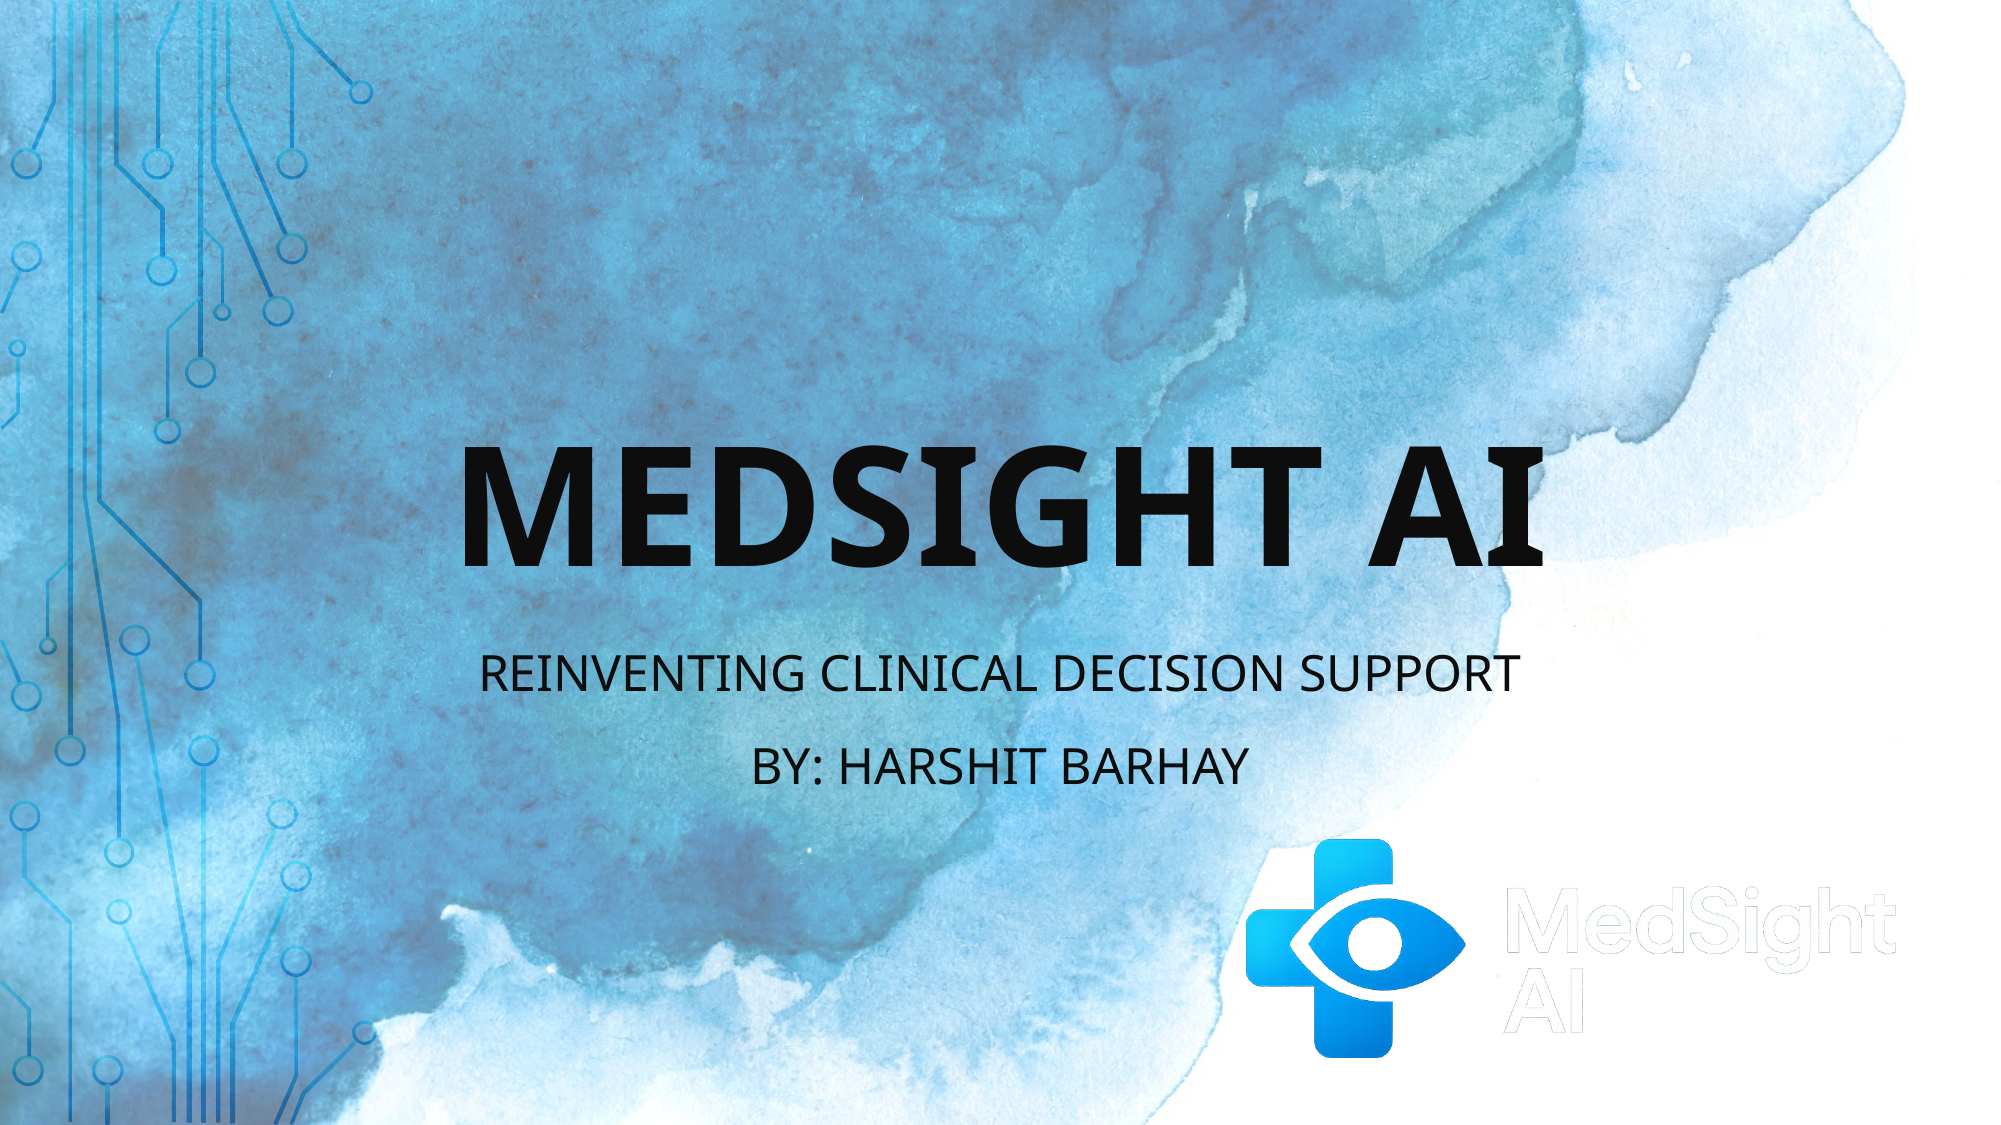

# MedSight AI
Reinventing Clinical Decision Support
By: Harshit Barhay